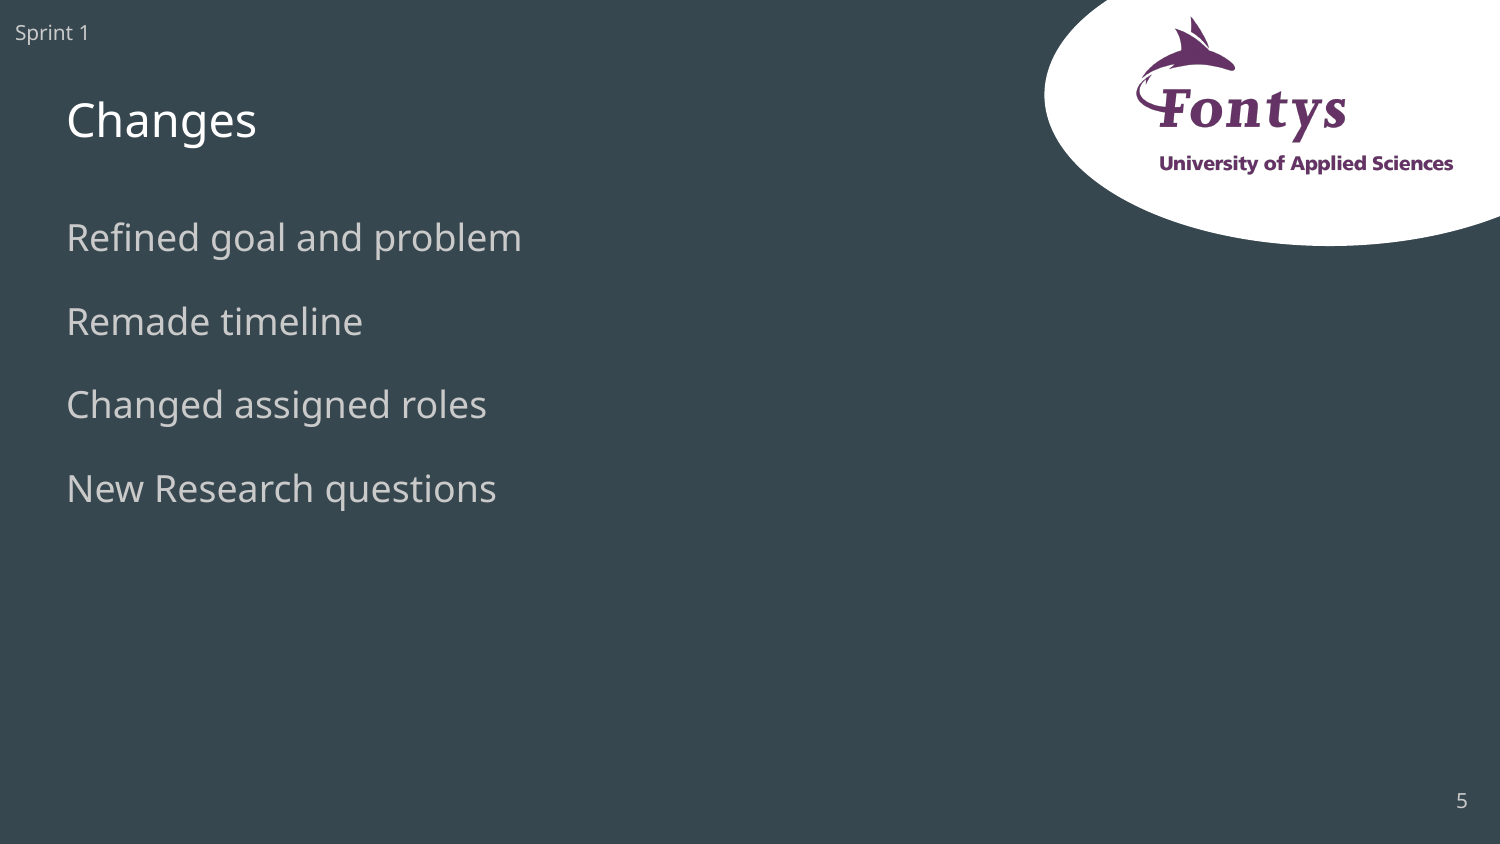

Sprint 1
# Changes
Refined goal and problem
Remade timeline
Changed assigned roles
New Research questions